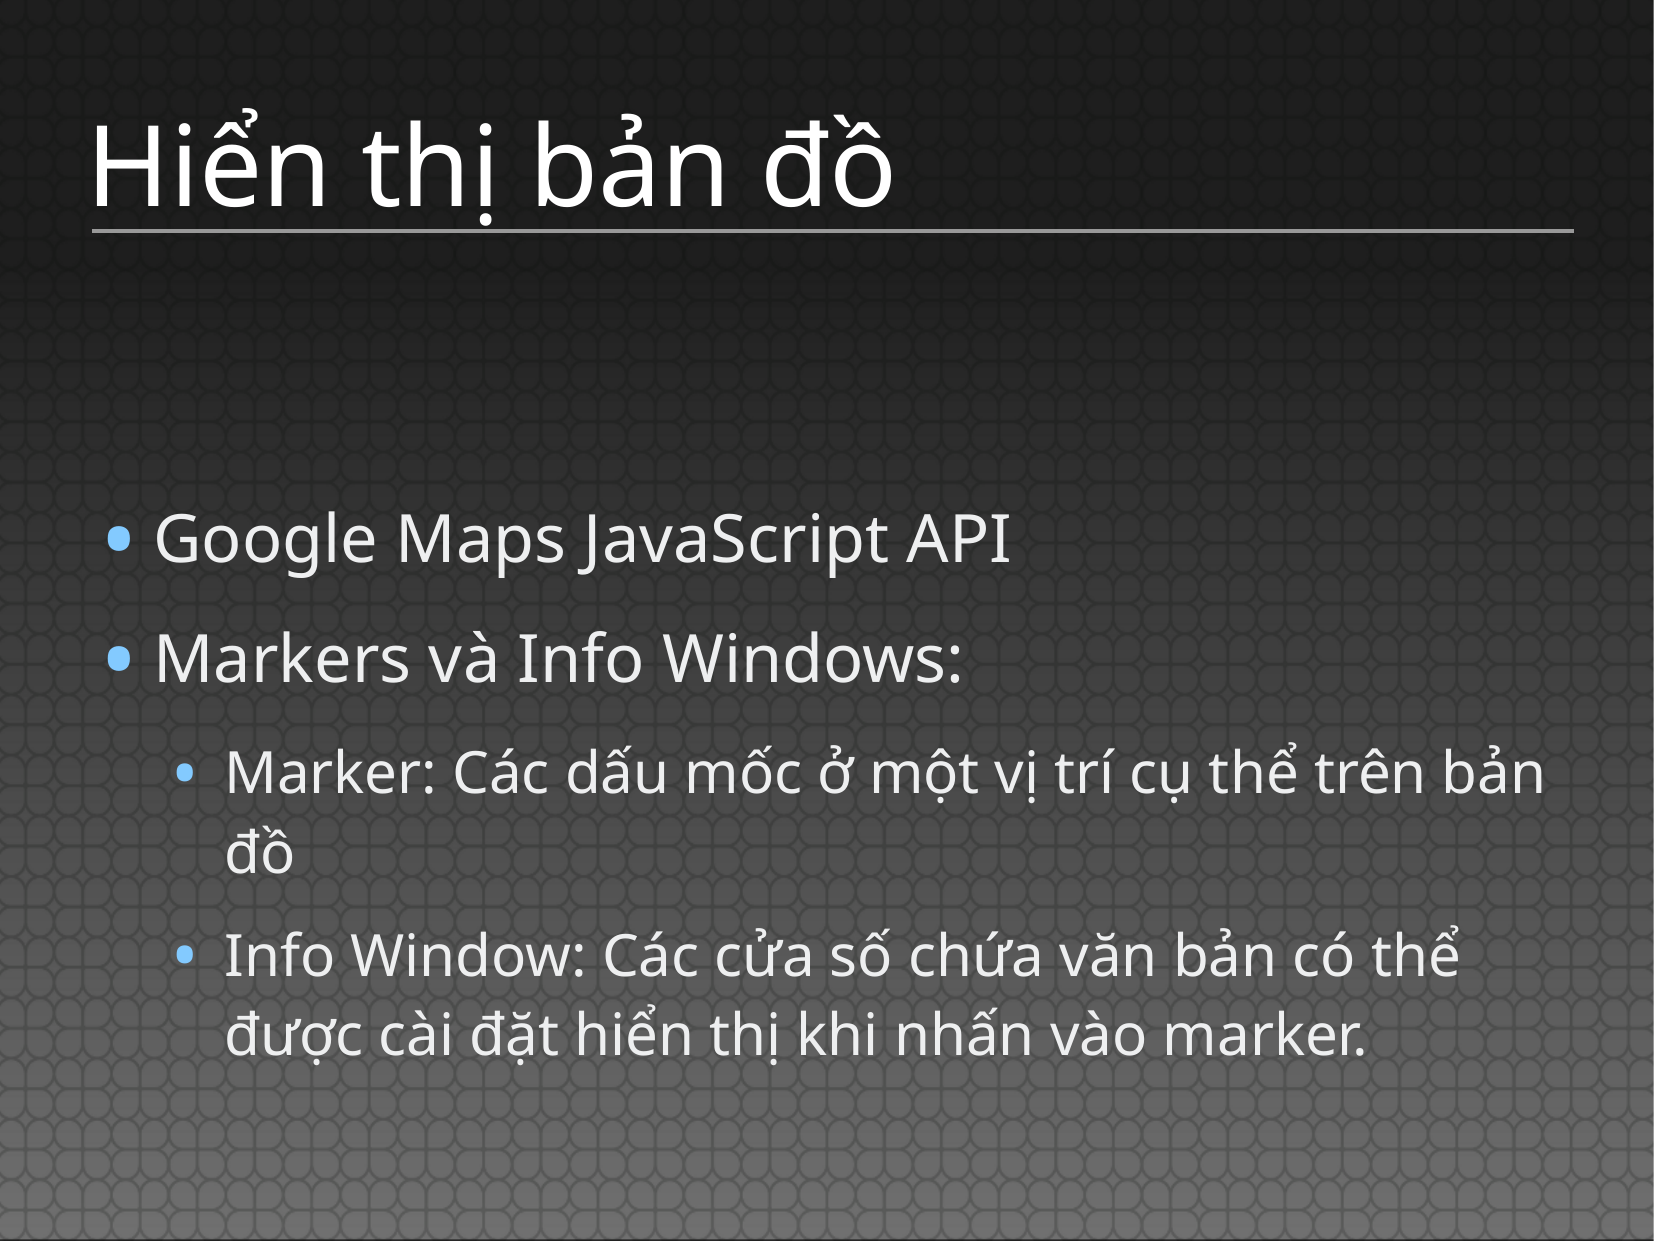

# Hiển thị bản đồ
Google Maps JavaScript API
Markers và Info Windows:
Marker: Các dấu mốc ở một vị trí cụ thể trên bản đồ
Info Window: Các cửa số chứa văn bản có thể được cài đặt hiển thị khi nhấn vào marker.